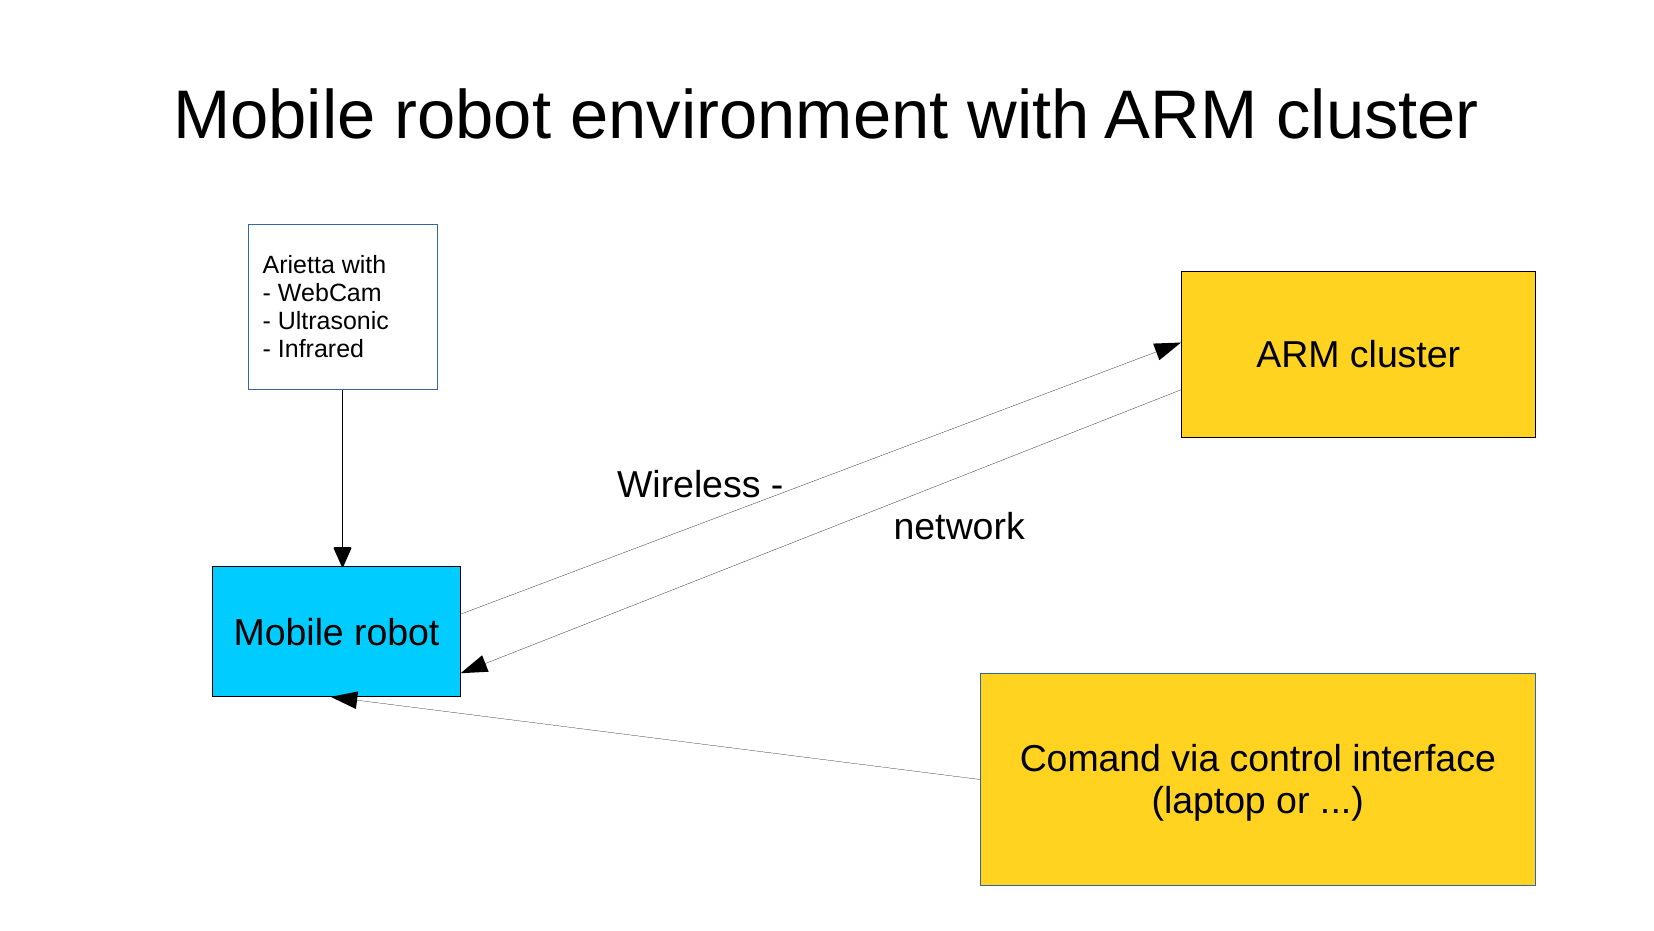

# Mobile robot environment with ARM cluster
Arietta with
- WebCam
- Ultrasonic
- Infrared
ARM cluster
Wireless -
 network
Mobile robot
Comand via control interface
(laptop or ...)